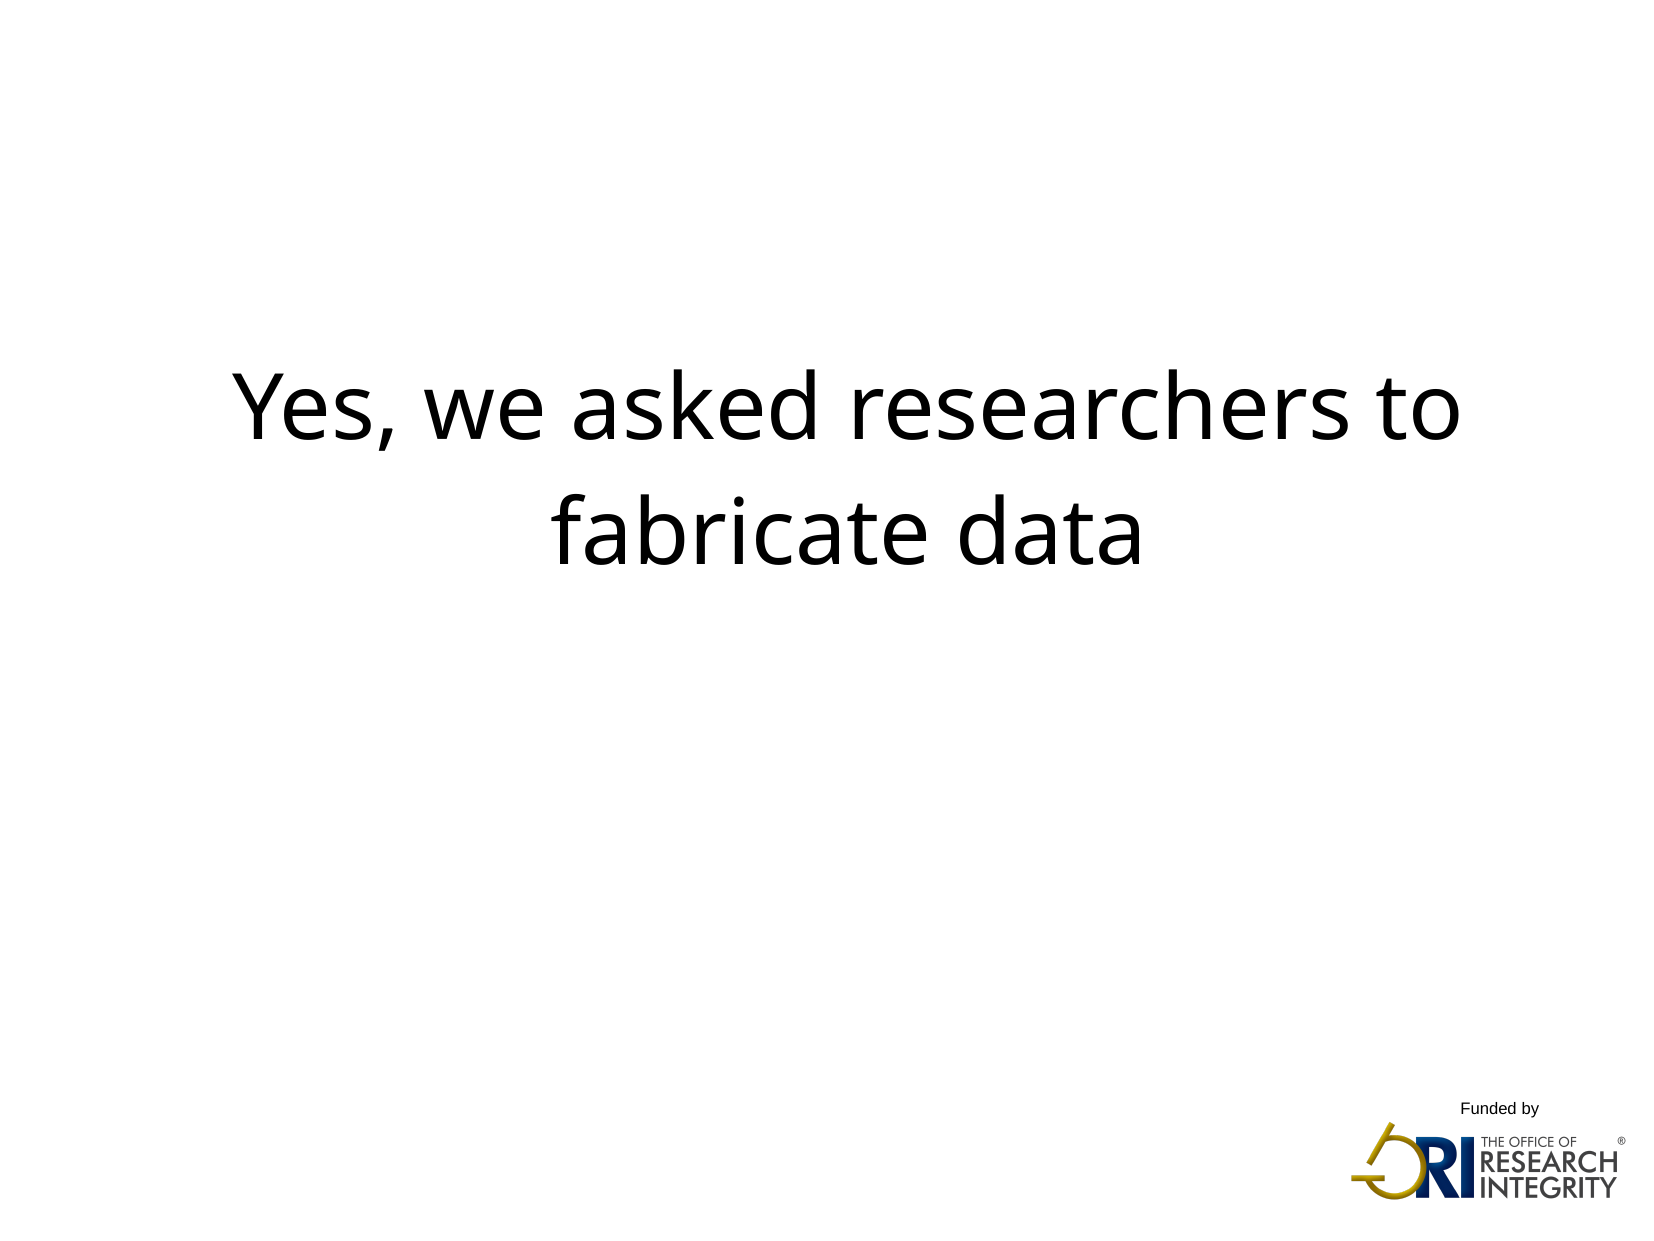

# Yes, we asked researchers to fabricate data
Funded by